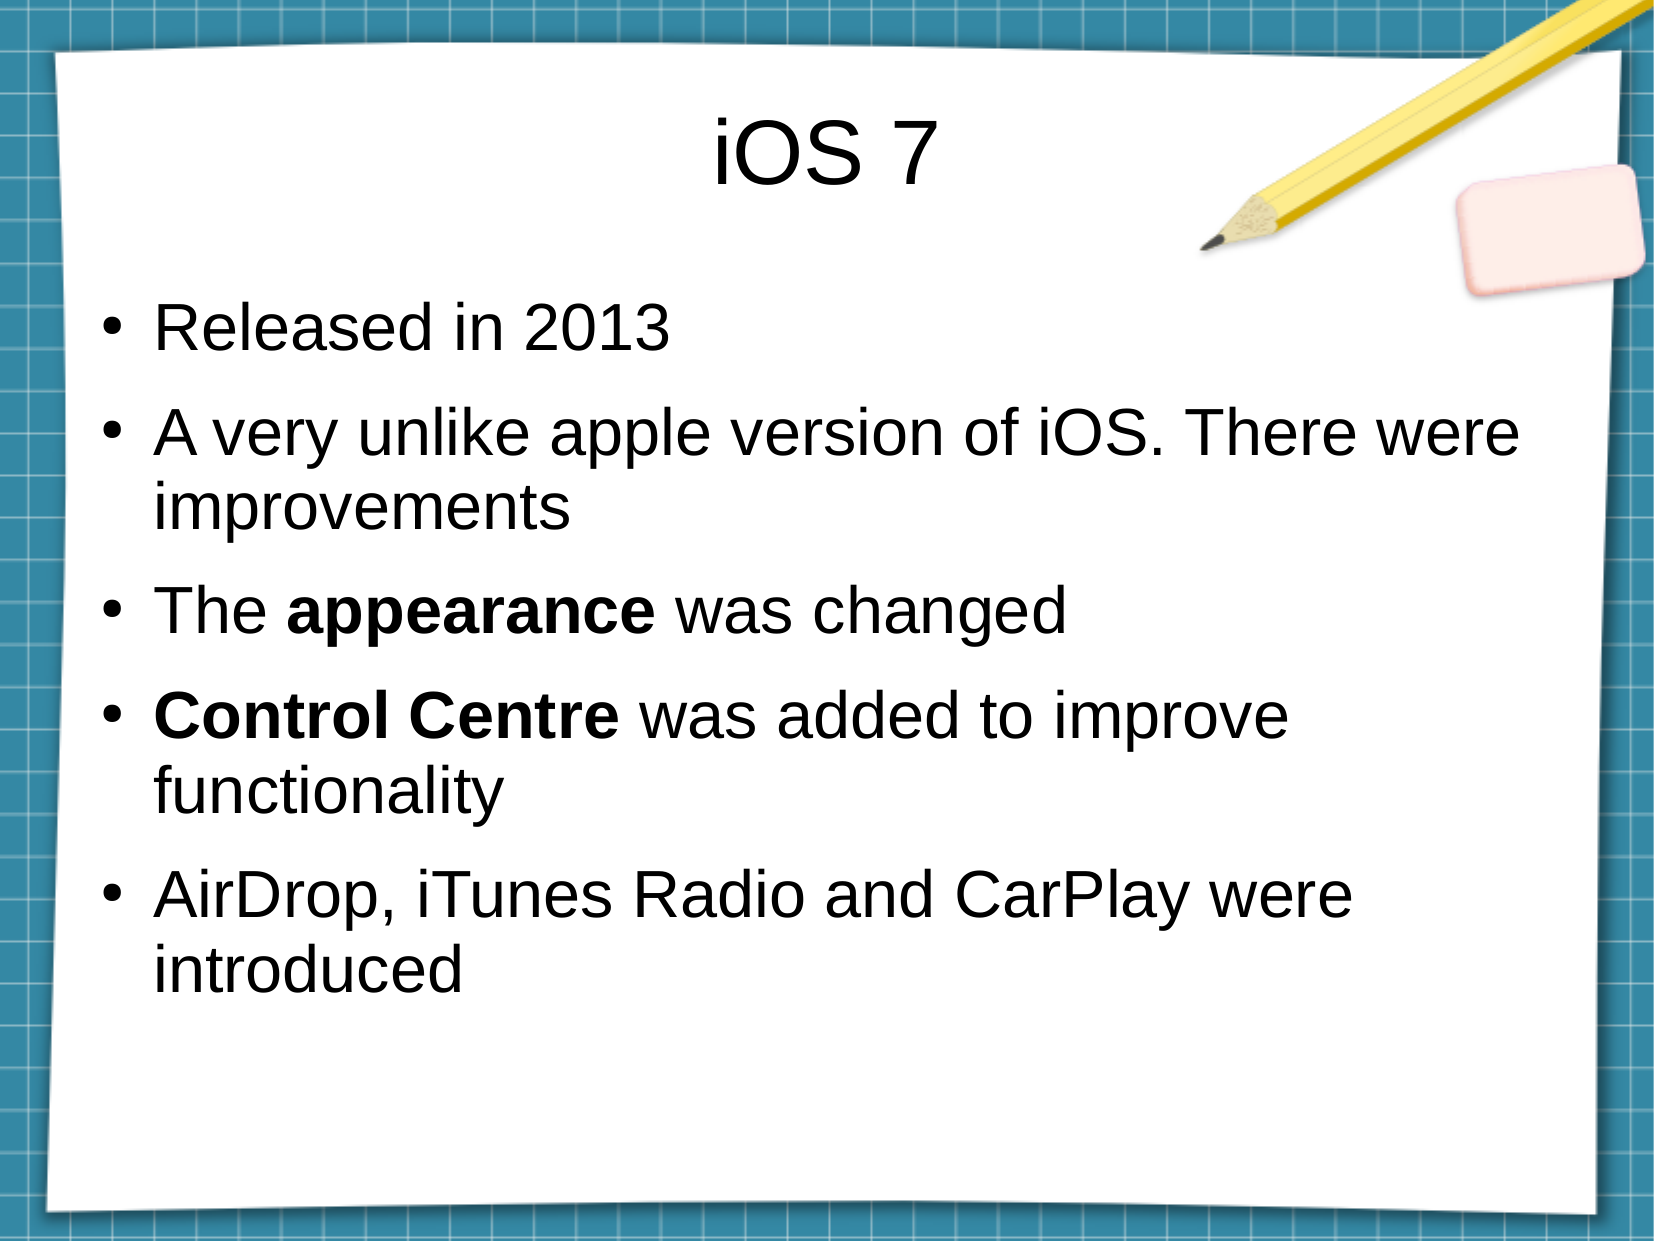

# iOS 7
Released in 2013
A very unlike apple version of iOS. There were improvements
The appearance was changed
Control Centre was added to improve functionality
AirDrop, iTunes Radio and CarPlay were introduced